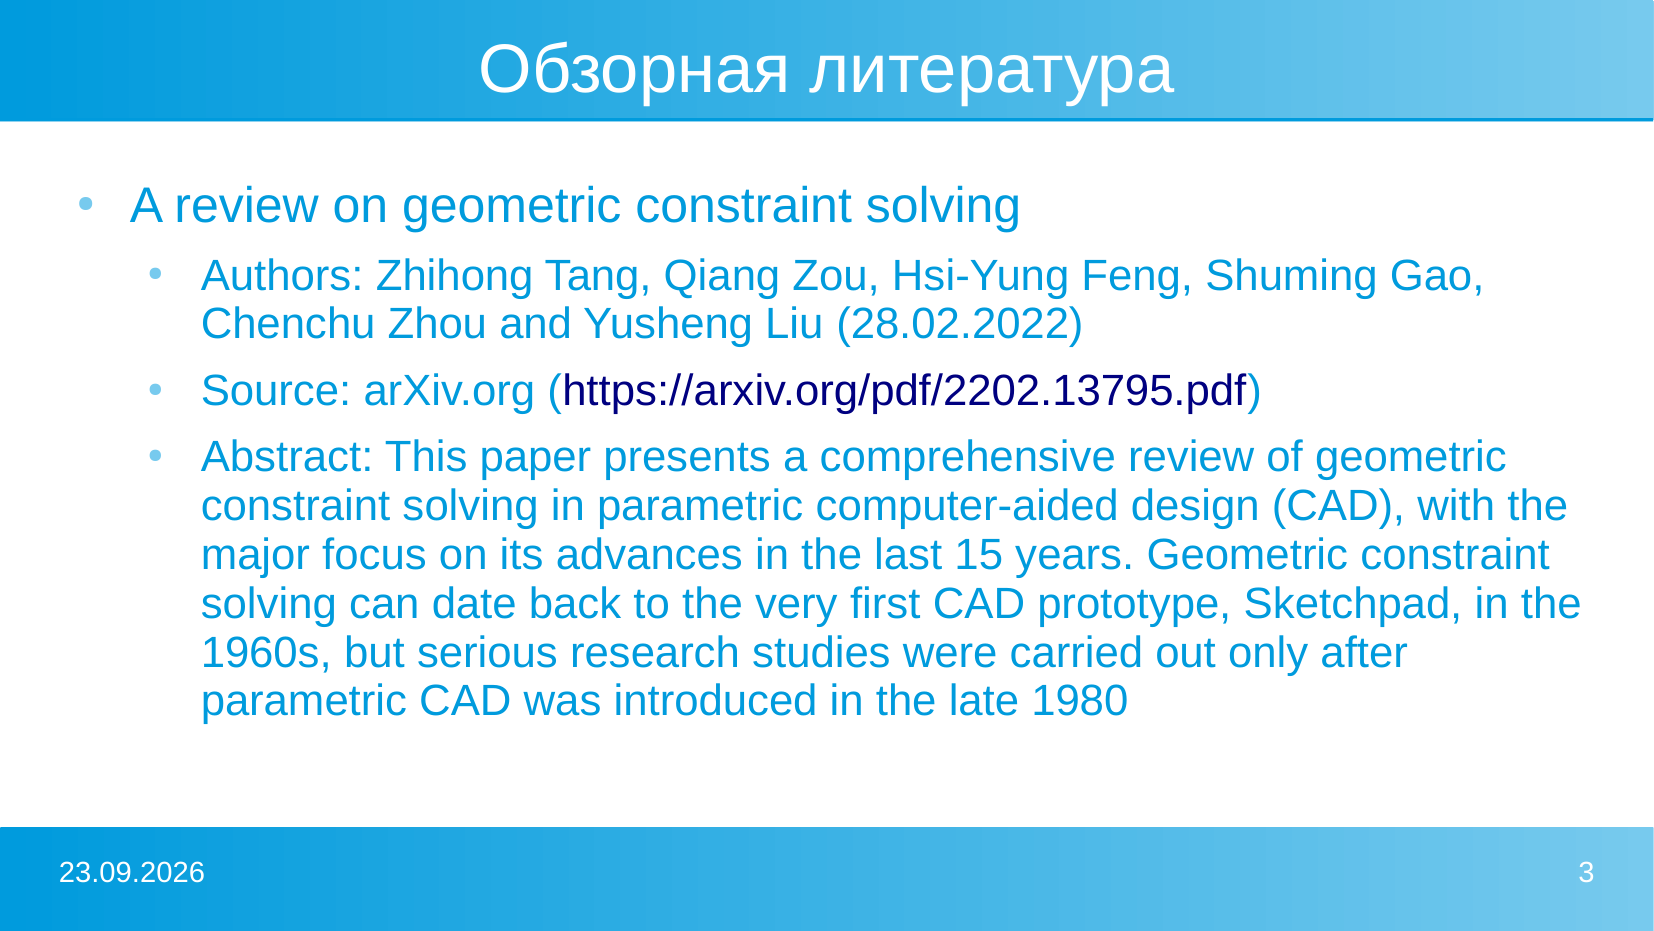

# Обзорная литература
A review on geometric constraint solving
Authors: Zhihong Tang, Qiang Zou, Hsi-Yung Feng, Shuming Gao, Chenchu Zhou and Yusheng Liu (28.02.2022)
Source: arXiv.org (https://arxiv.org/pdf/2202.13795.pdf)
Abstract: This paper presents a comprehensive review of geometric constraint solving in parametric computer-aided design (CAD), with the major focus on its advances in the last 15 years. Geometric constraint solving can date back to the very first CAD prototype, Sketchpad, in the 1960s, but serious research studies were carried out only after parametric CAD was introduced in the late 1980
3